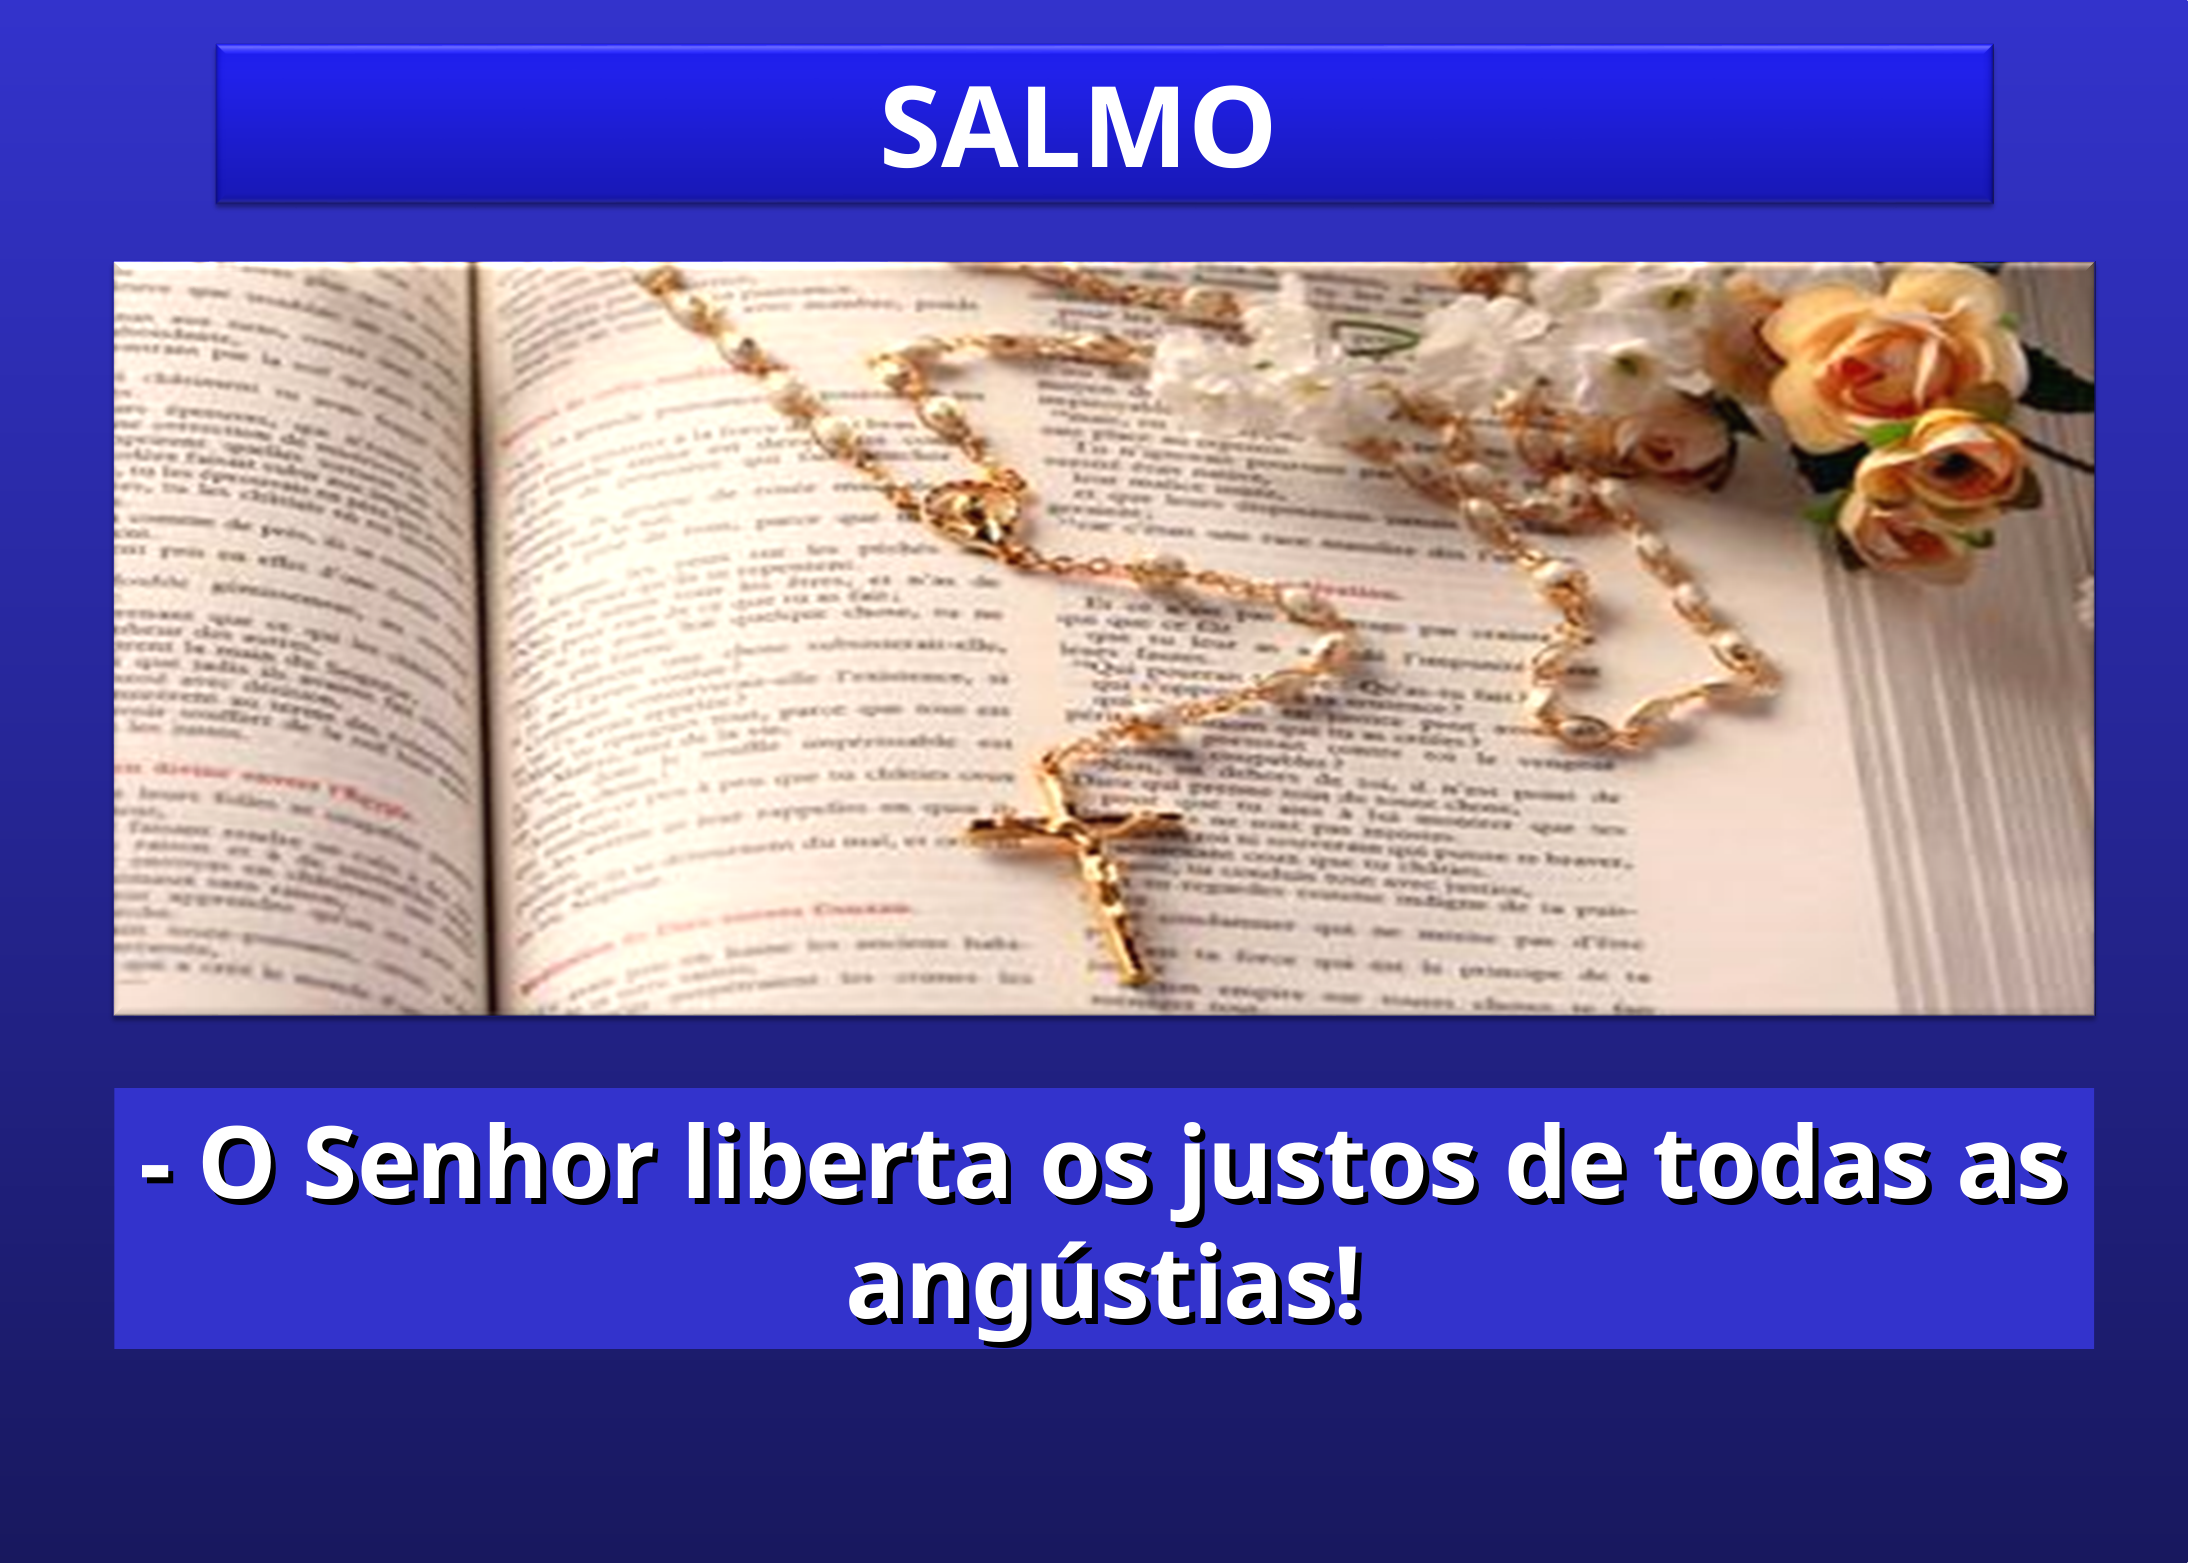

SALMO
- O Senhor liberta os justos de todas as angústias!